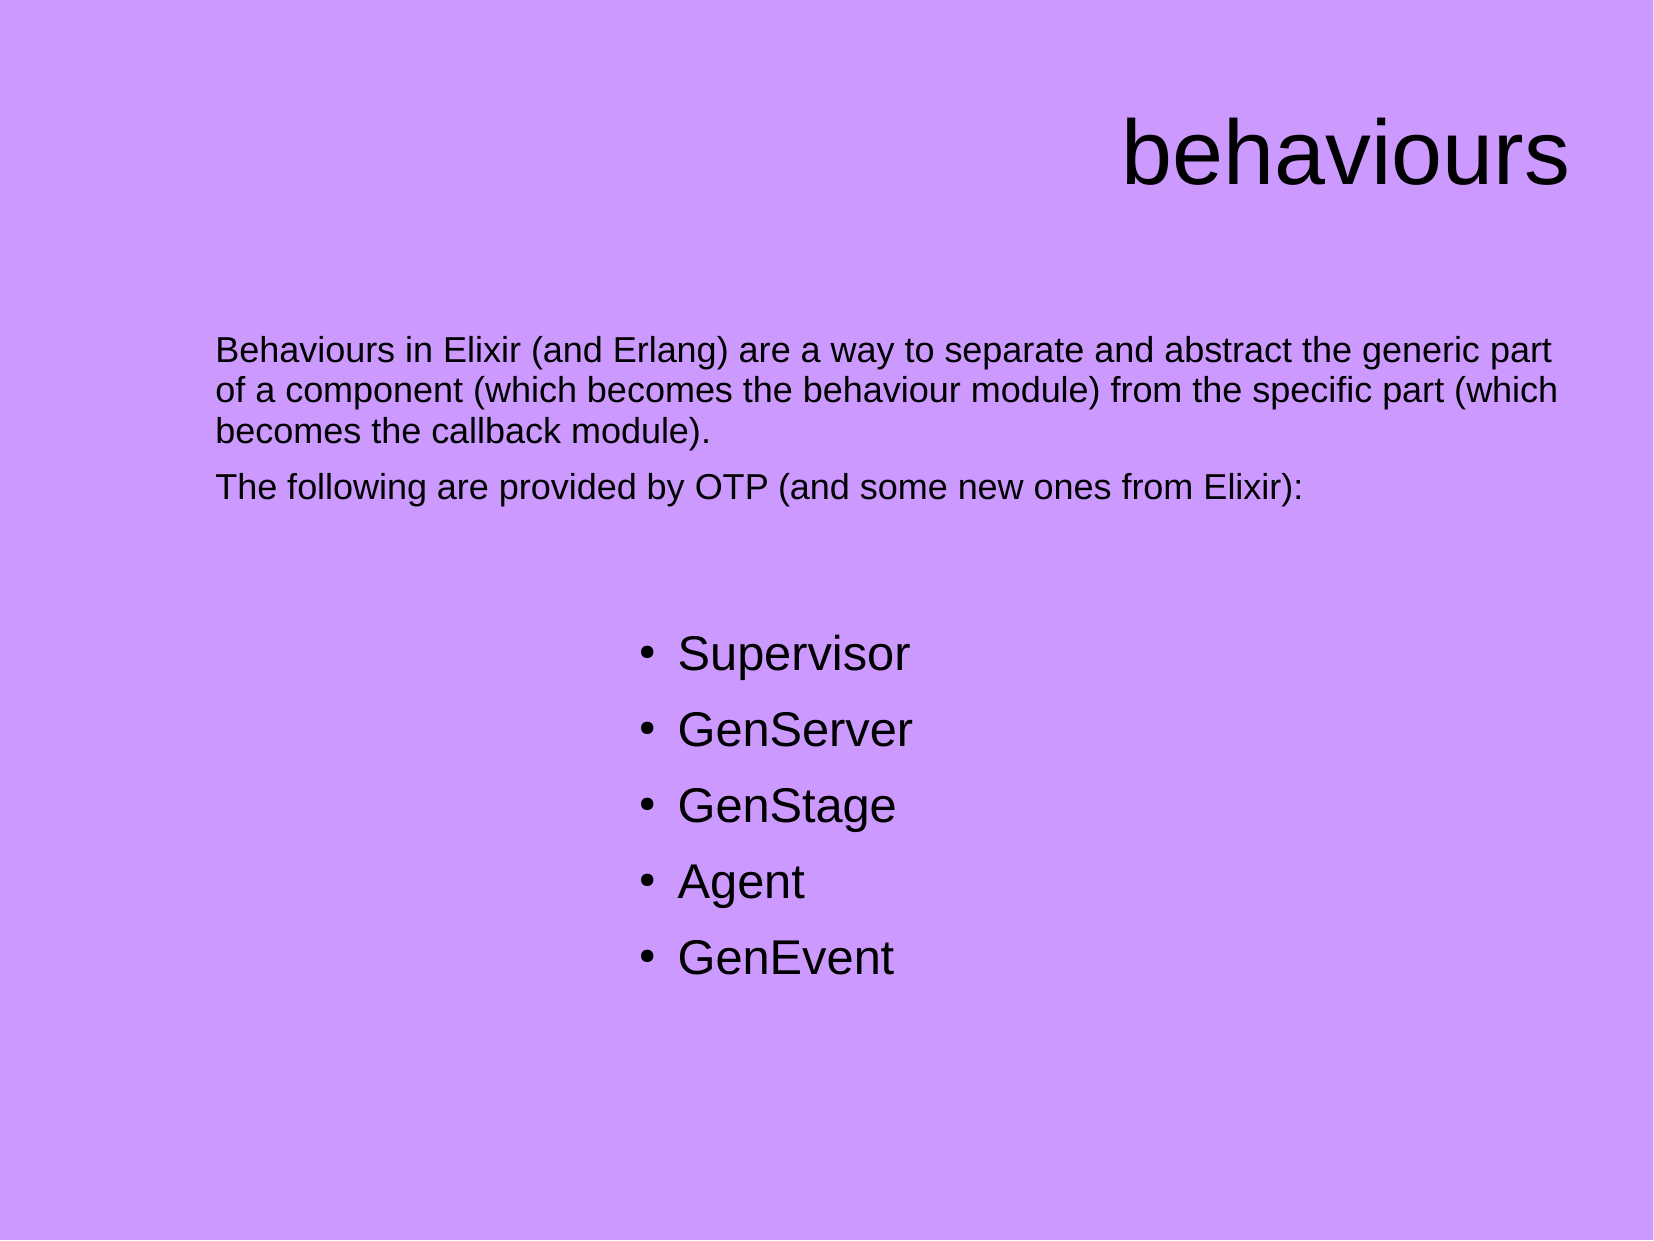

# behaviours
Behaviours in Elixir (and Erlang) are a way to separate and abstract the generic part of a component (which becomes the behaviour module) from the specific part (which becomes the callback module).
The following are provided by OTP (and some new ones from Elixir):
Supervisor
GenServer
GenStage
Agent
GenEvent